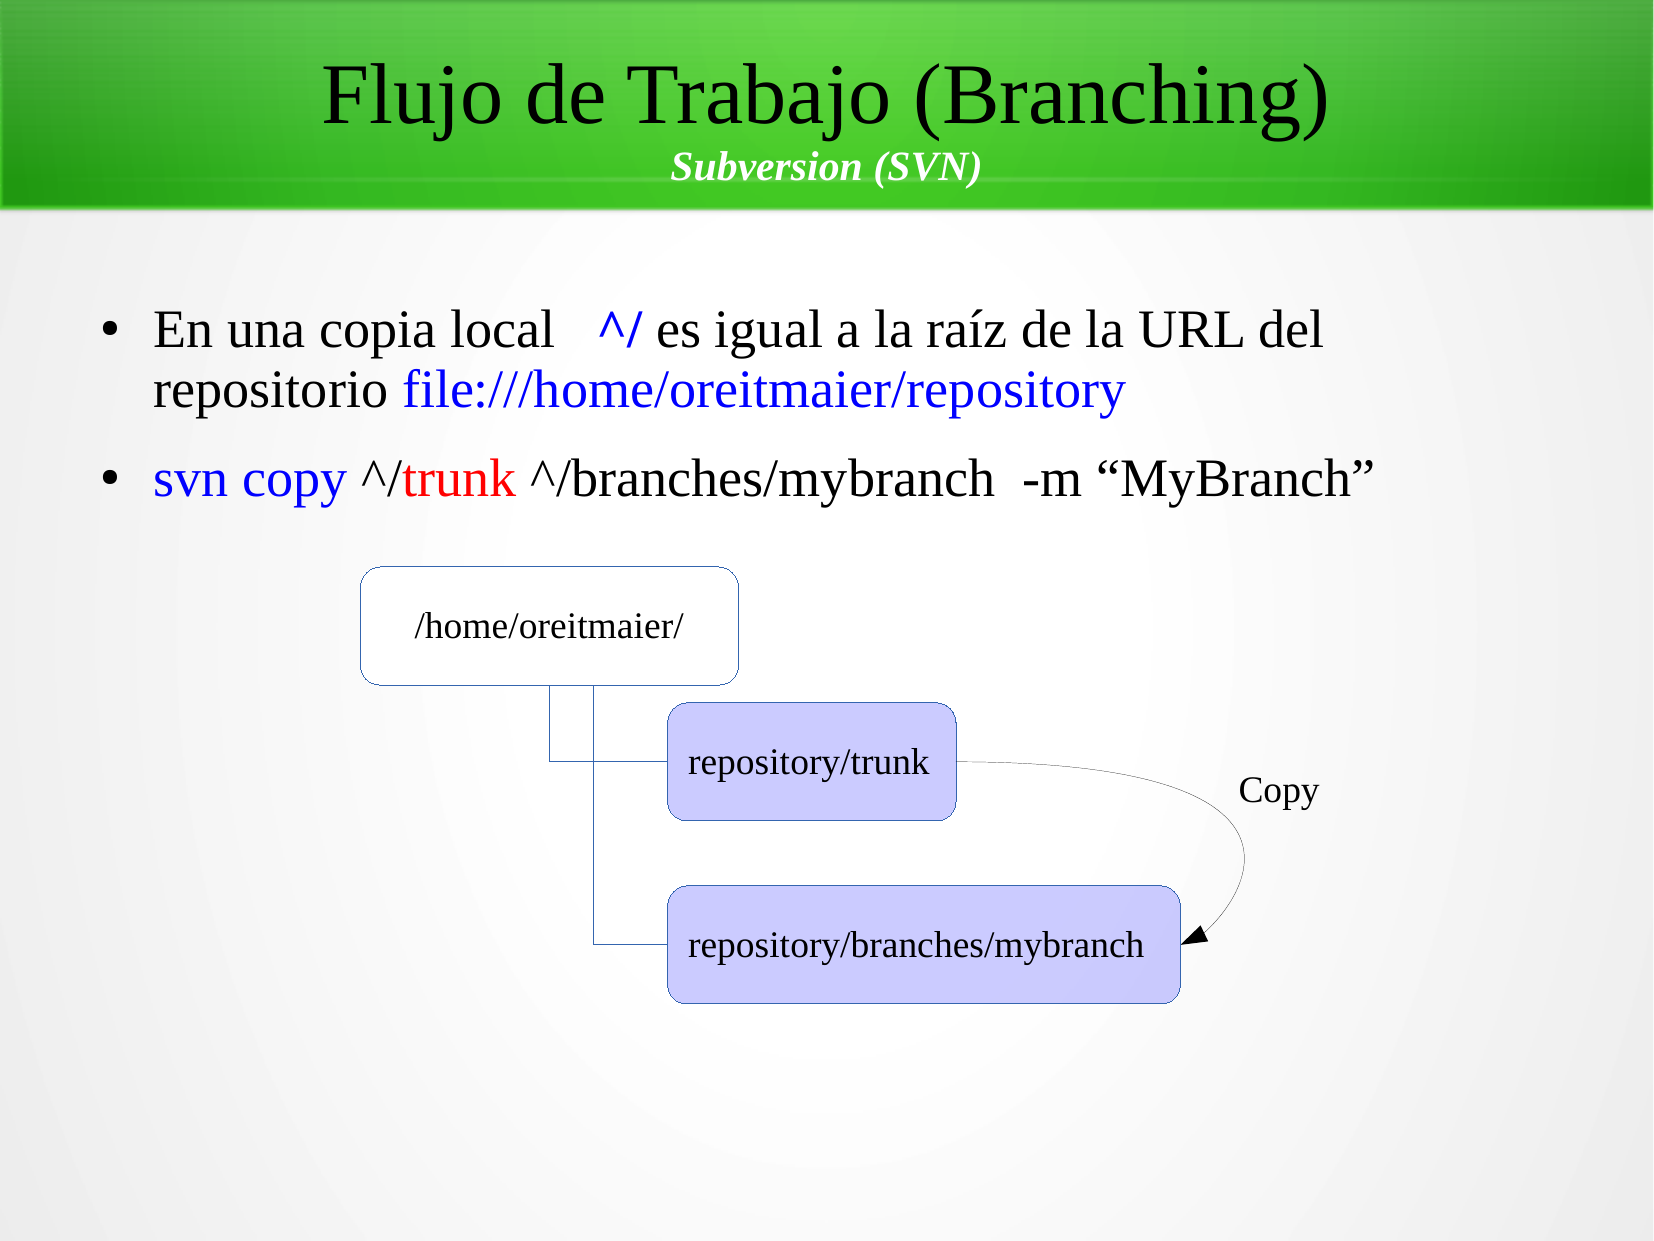

# Flujo de Trabajo (Branching) Subversion (SVN)
En una copia local 	^/ es igual a la raíz de la URL del repositorio file:///home/oreitmaier/repository
svn copy ^/trunk ^/branches/mybranch -m “MyBranch”
/home/oreitmaier/
repository/trunk
Copy
repository/branches/mybranch